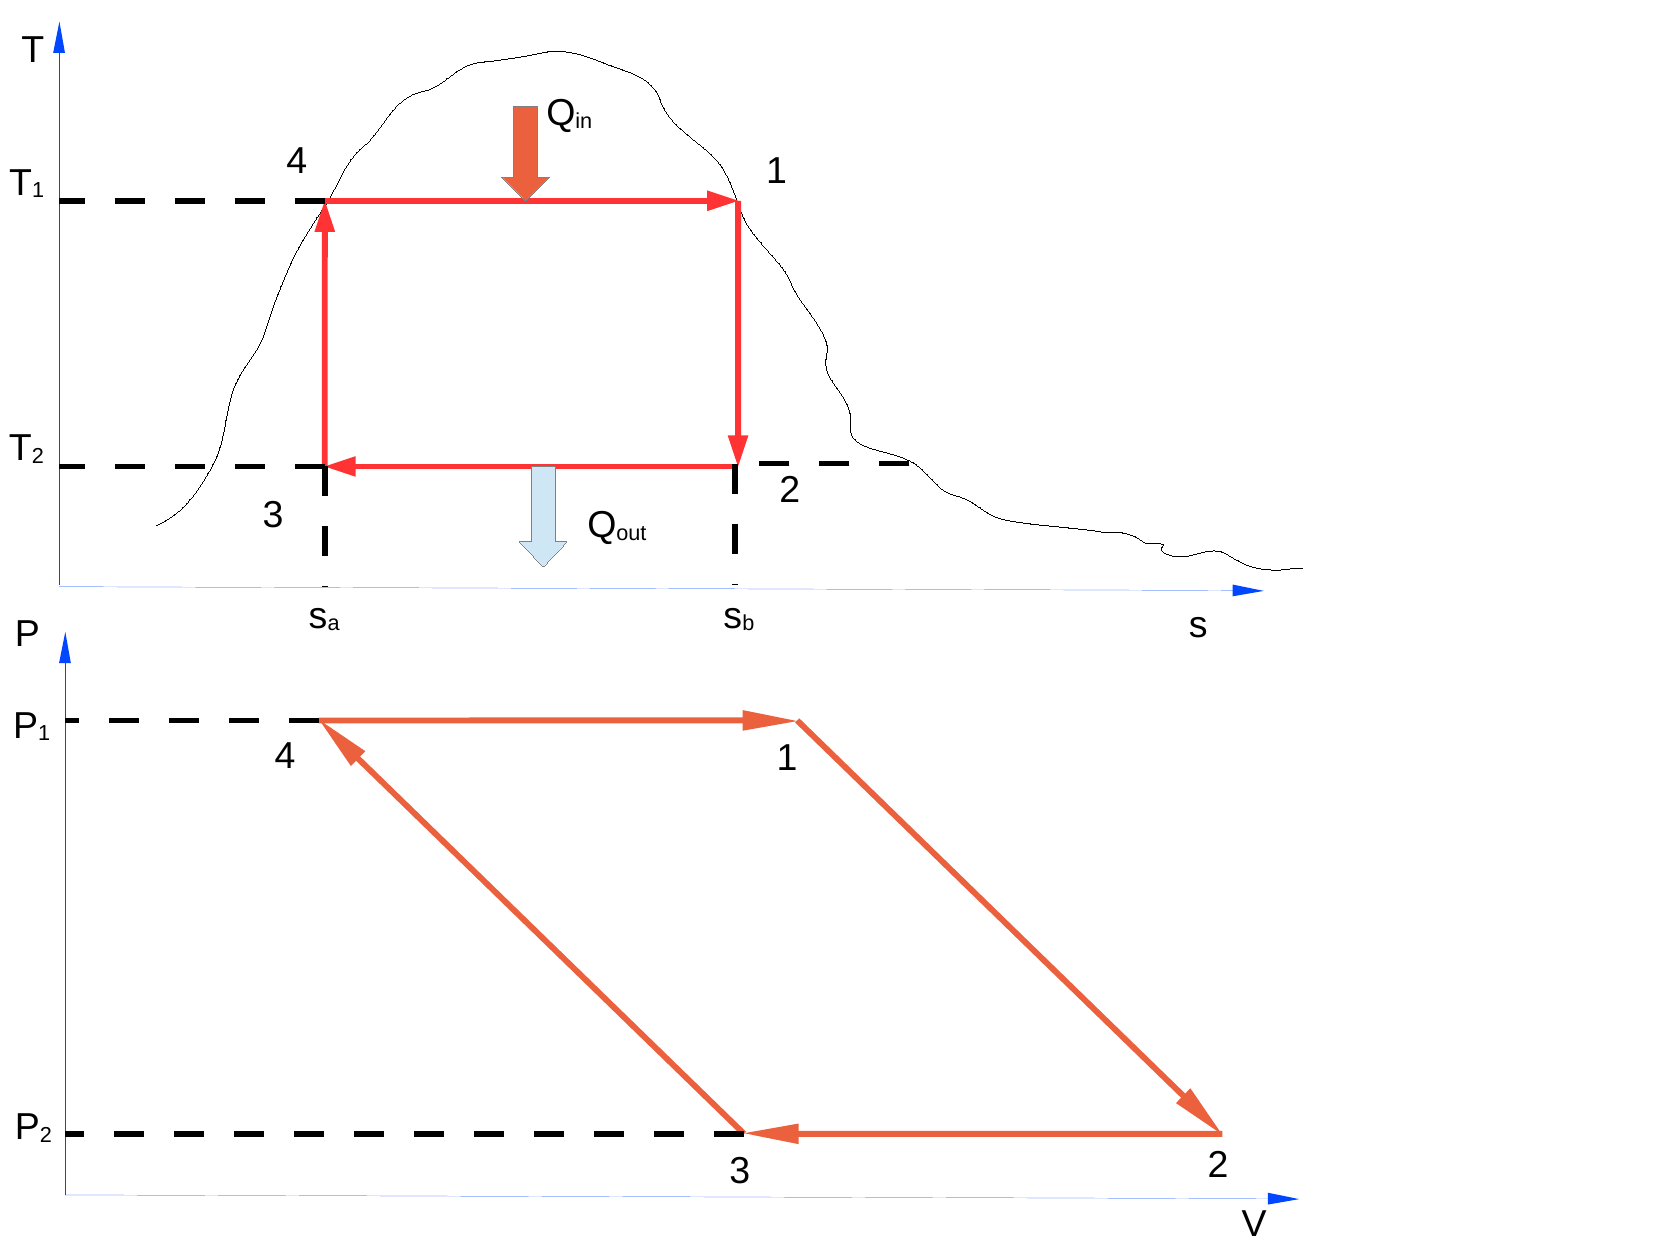

T
Qin
4
1
T1
T2
2
3
Qout
sa
sb
s
P
P1
4
1
P2
2
3
V